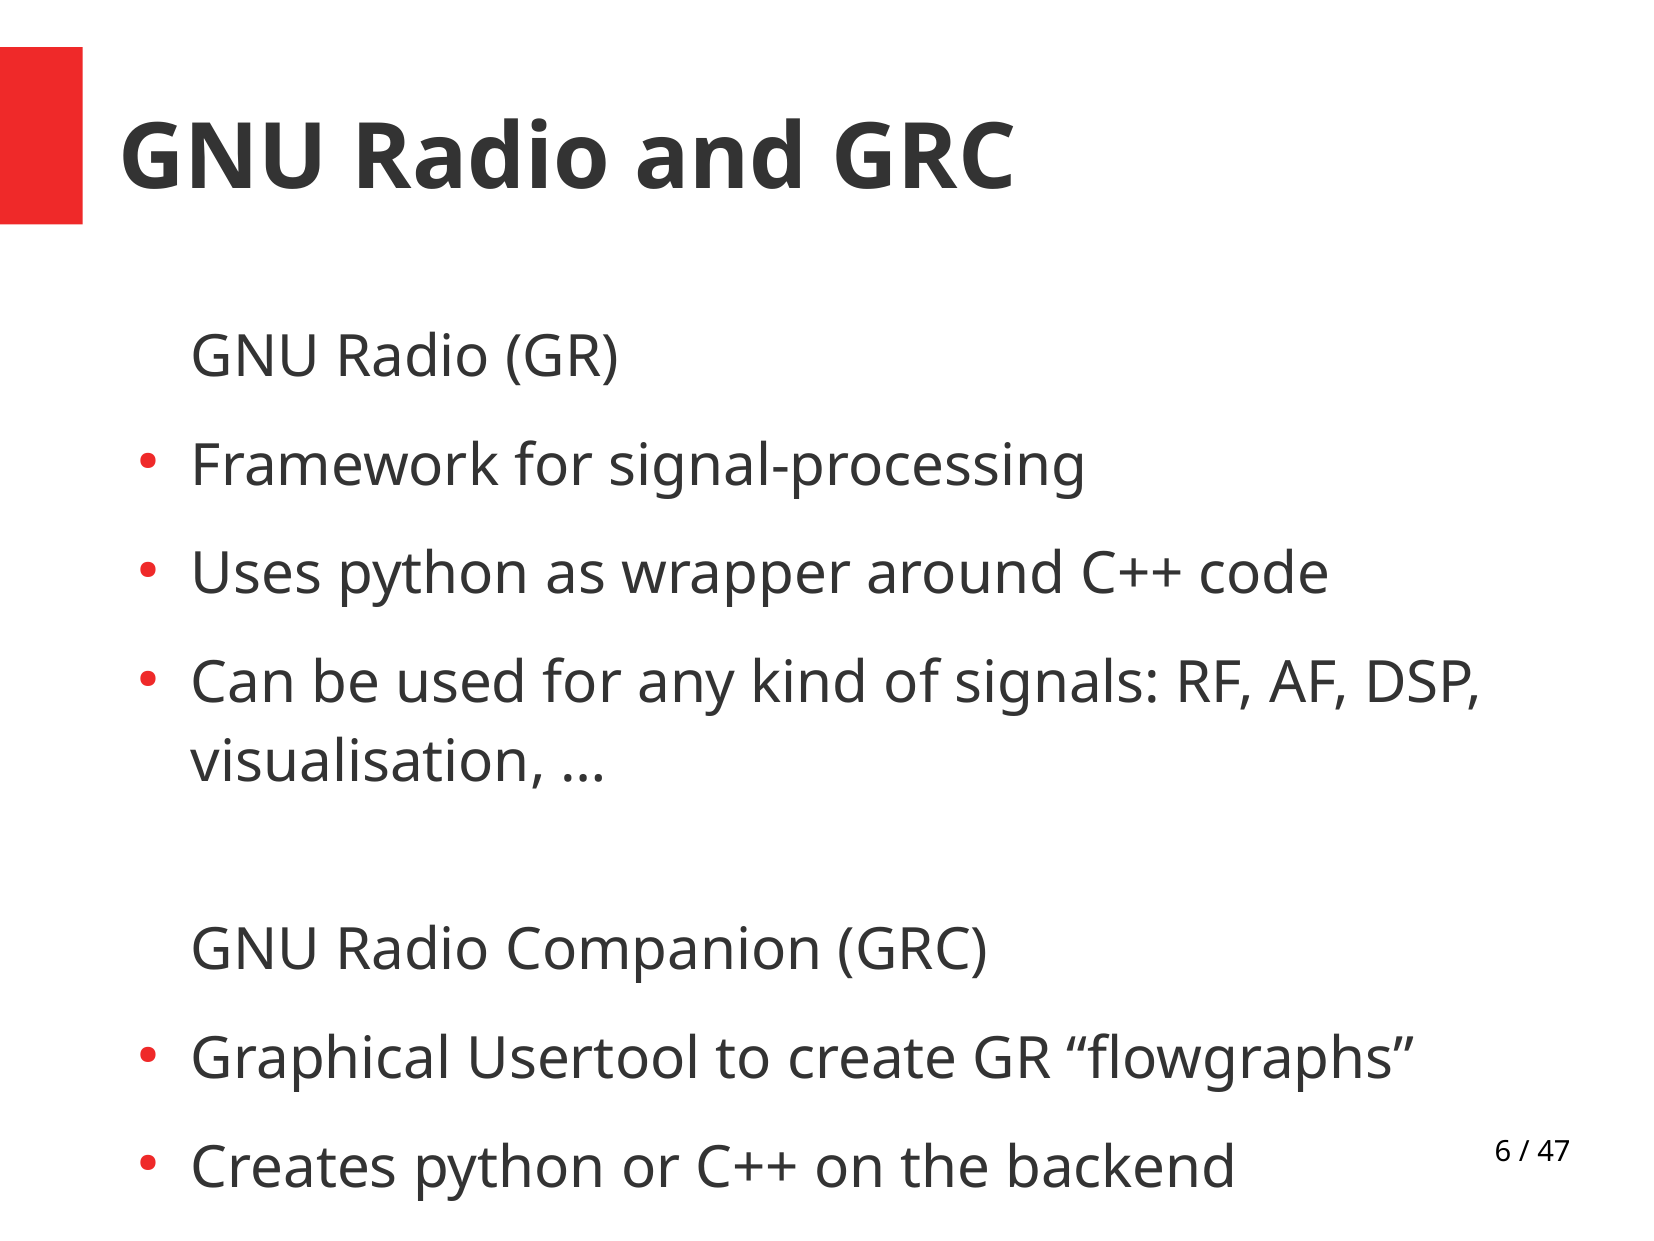

# GNU Radio and GRC
GNU Radio (GR)
Framework for signal-processing
Uses python as wrapper around C++ code
Can be used for any kind of signals: RF, AF, DSP, visualisation, …
GNU Radio Companion (GRC)
Graphical Usertool to create GR “flowgraphs”
Creates python or C++ on the backend
6